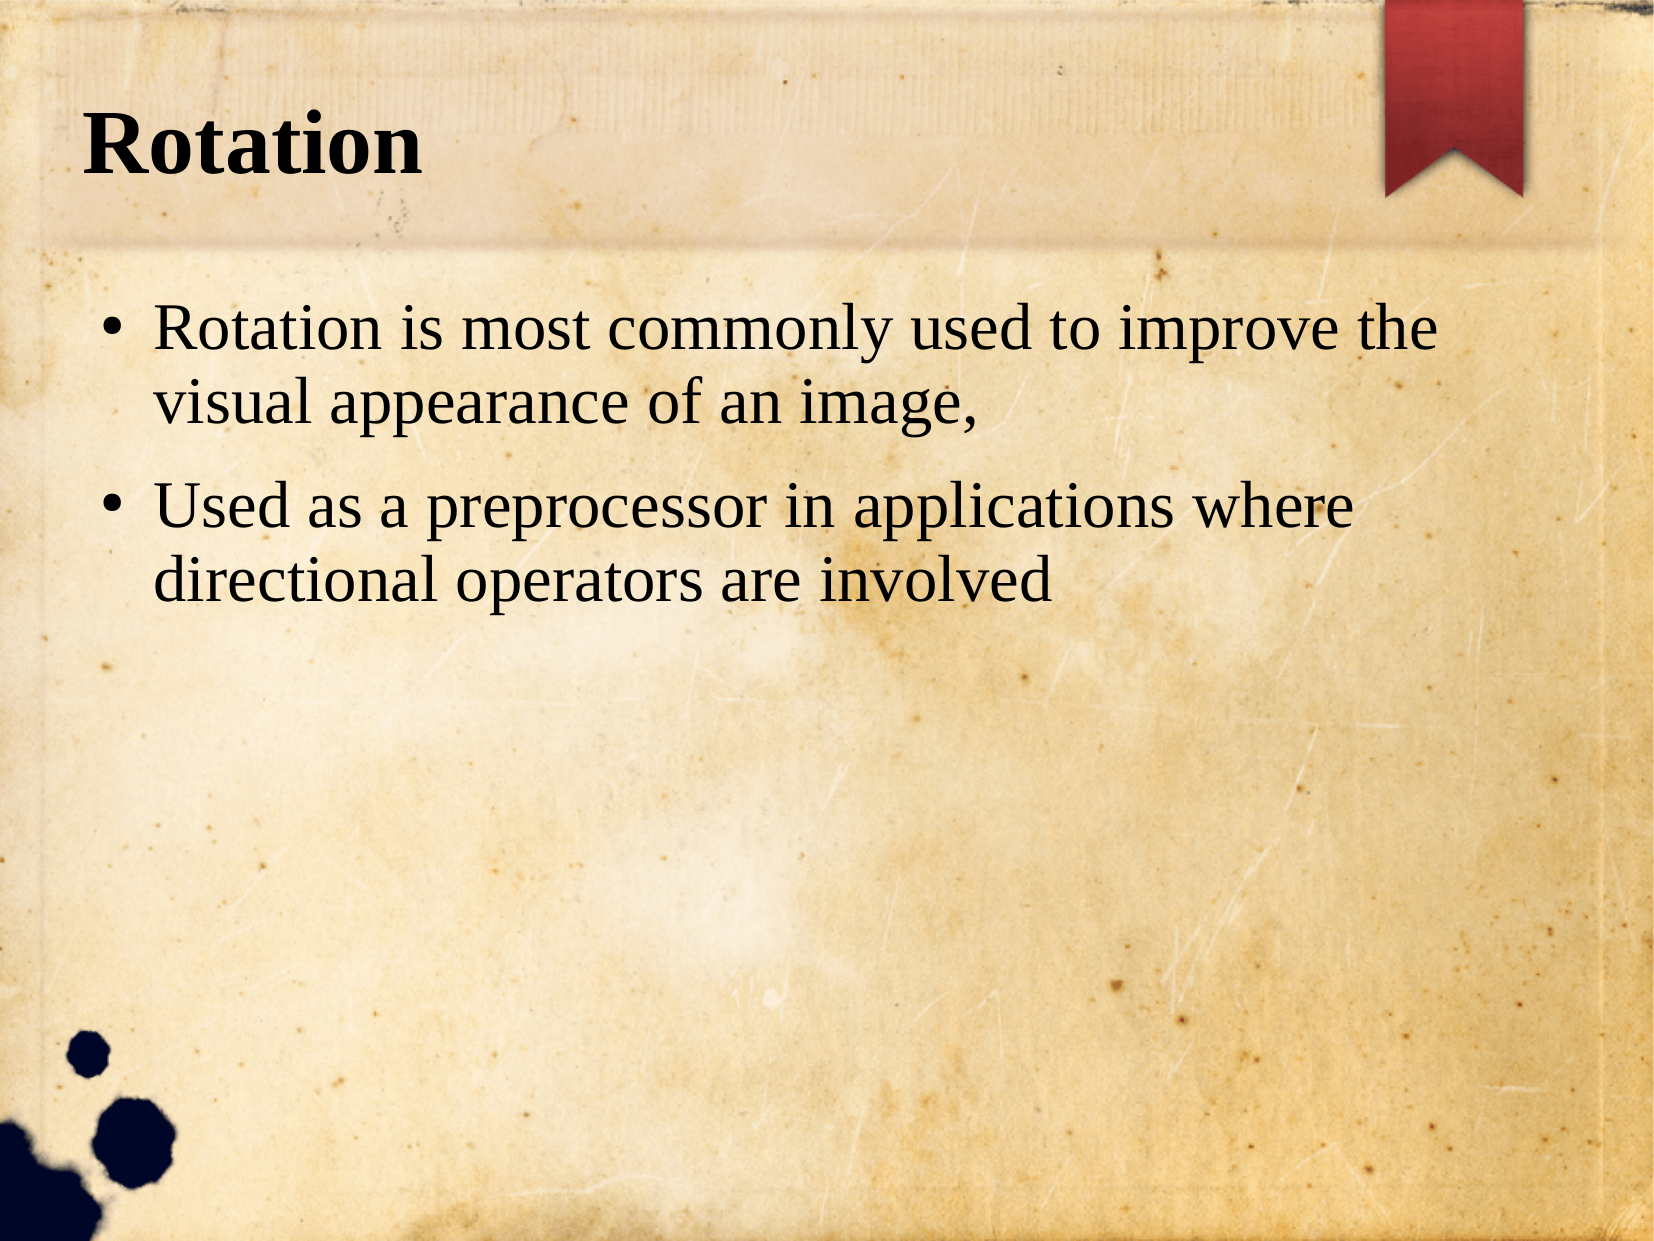

# Rotation
Rotation is most commonly used to improve the visual appearance of an image,
Used as a preprocessor in applications where directional operators are involved